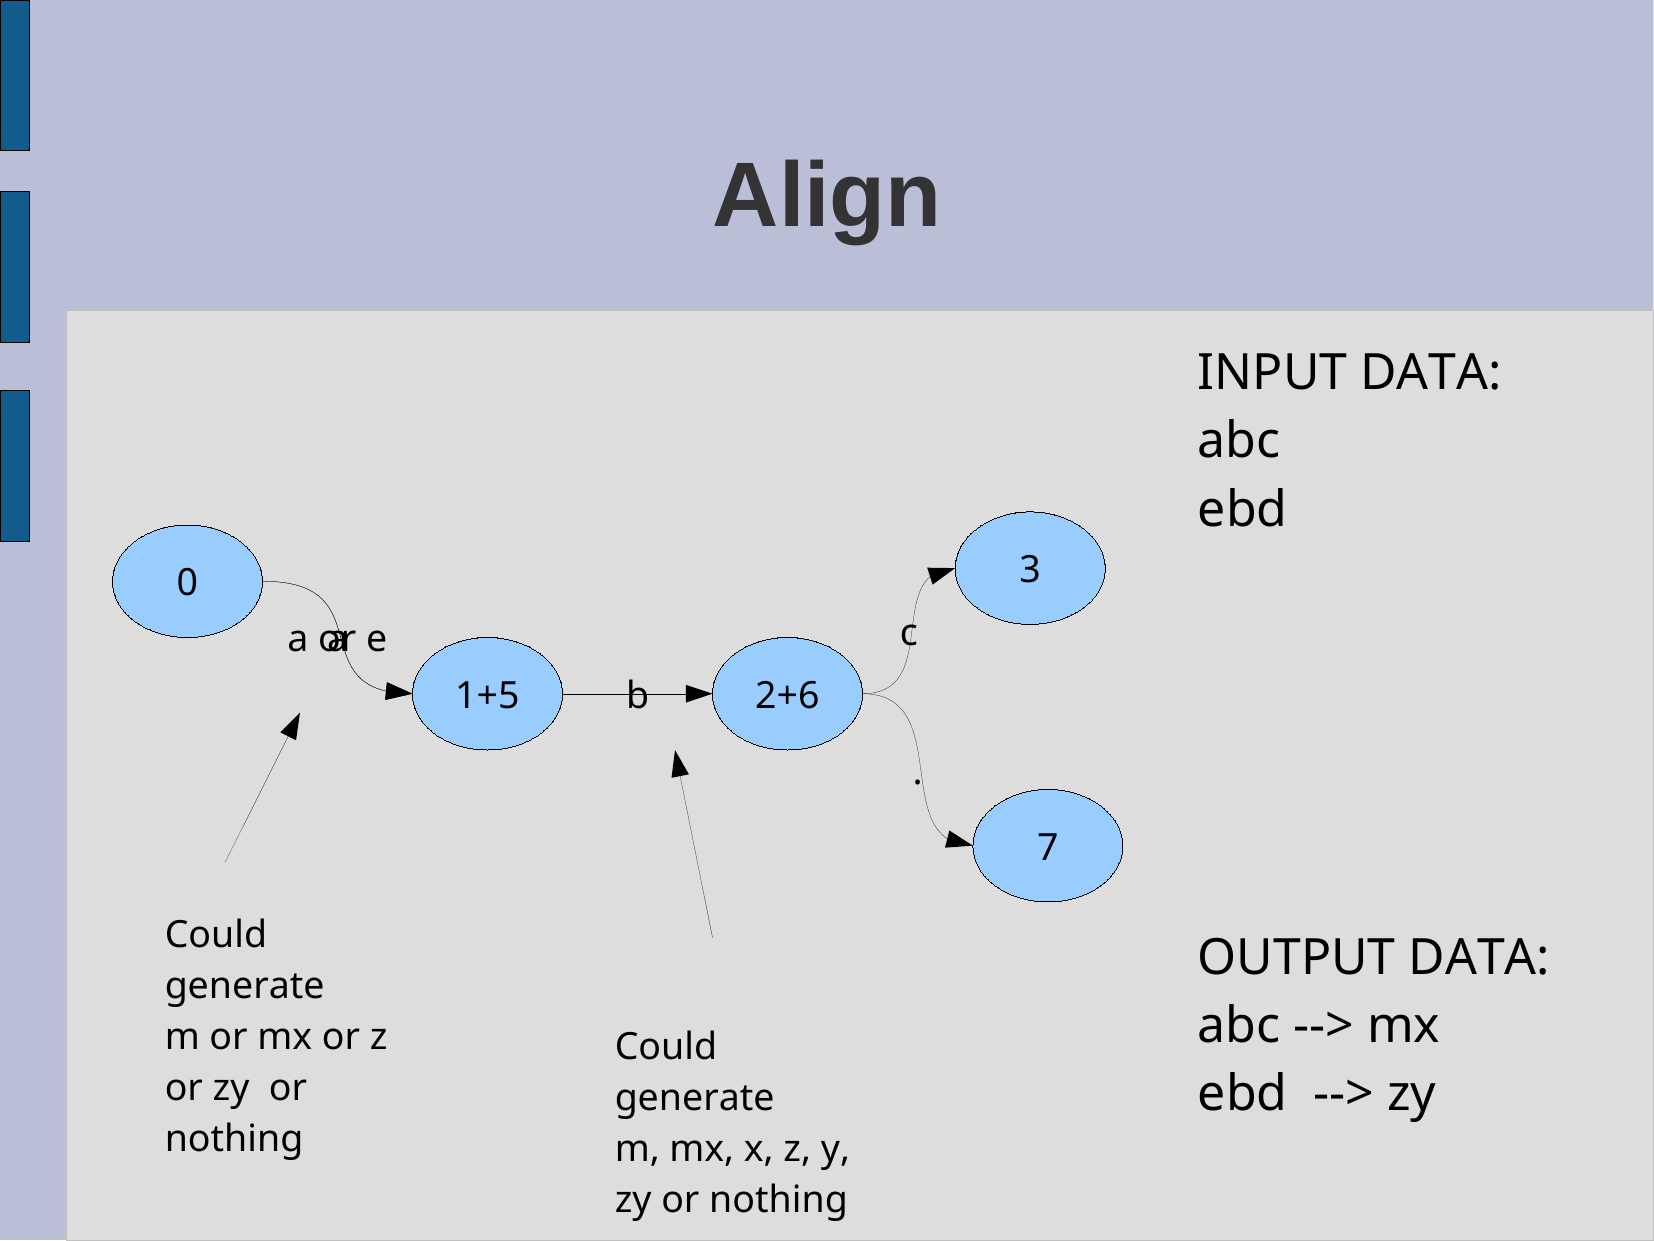

# Align
INPUT DATA:
abc
ebd
3
0
1+5
2+6
7
Could generate
m or mx or z or zy or nothing
OUTPUT DATA:
abc --> mx
ebd --> zy
Could generate
m, mx, x, z, y, zy or nothing